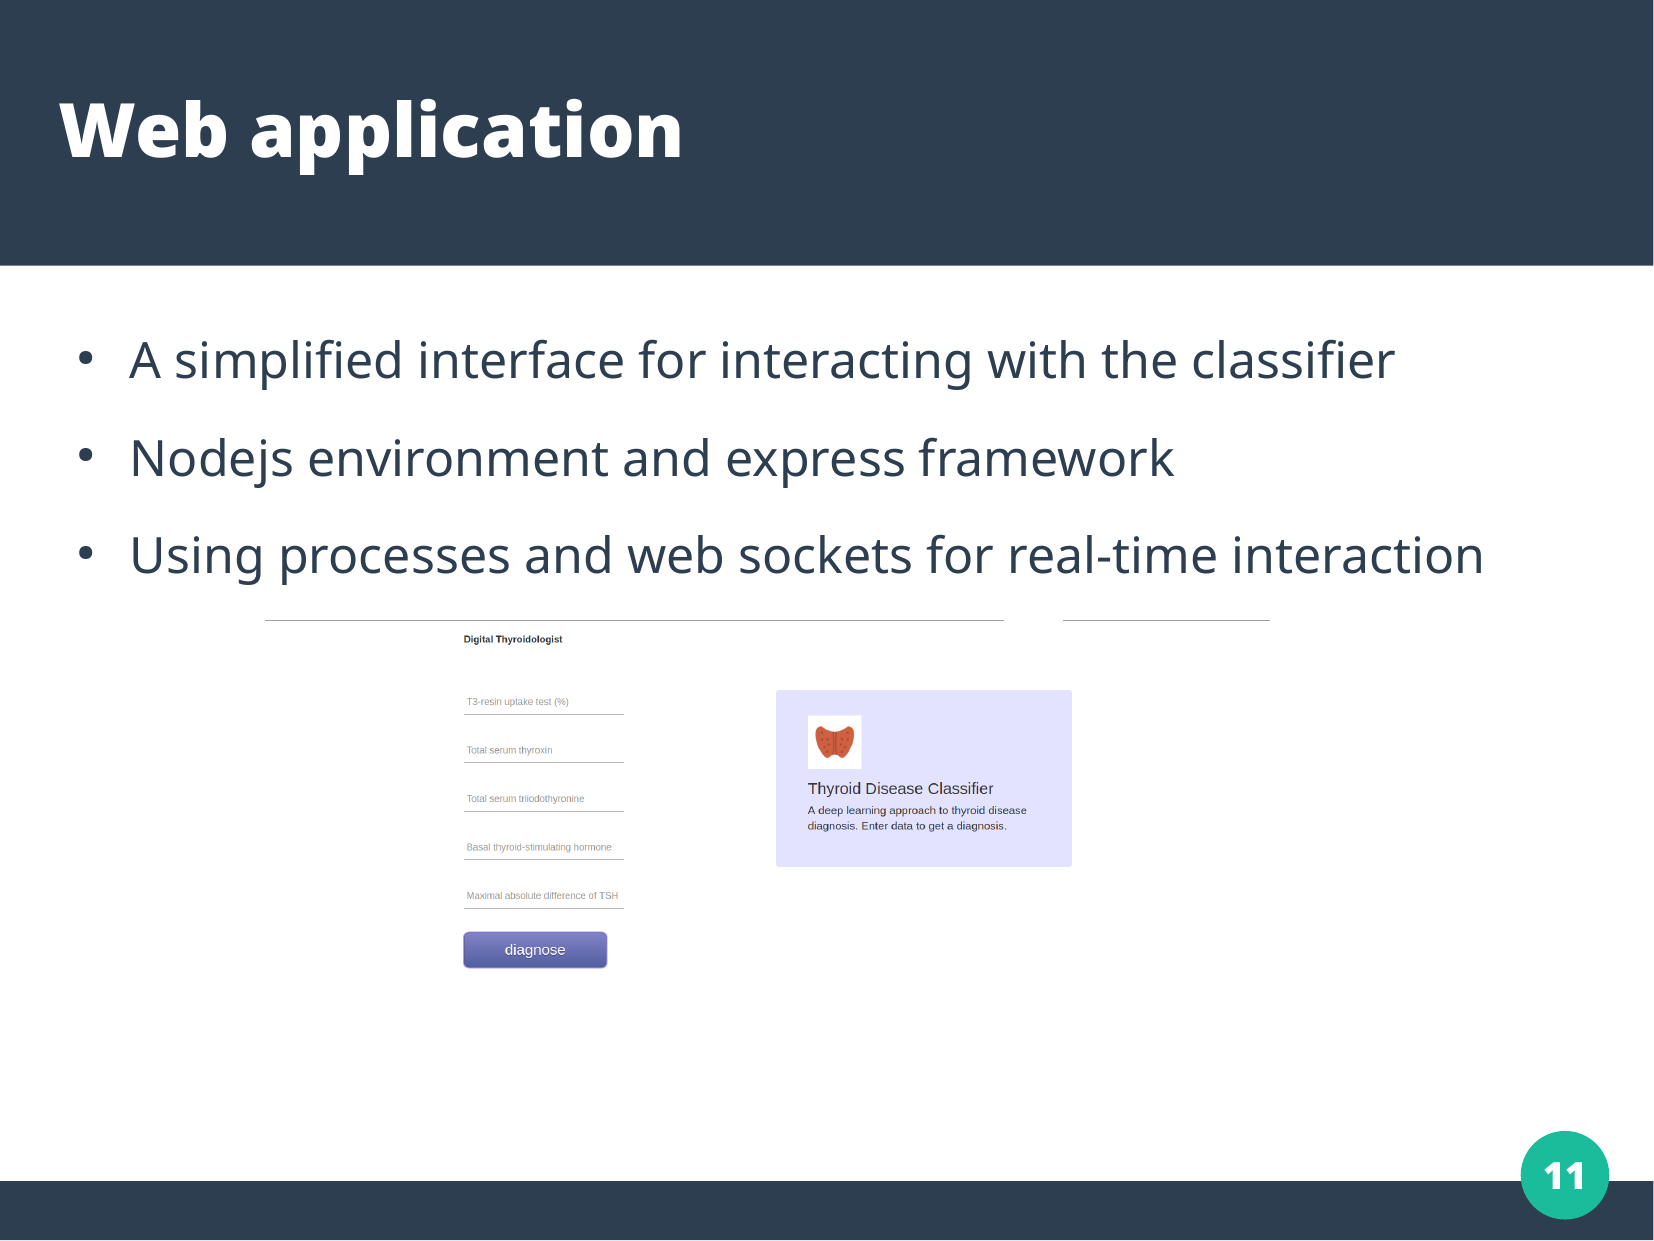

# Web application
A simplified interface for interacting with the classifier
Nodejs environment and express framework
Using processes and web sockets for real-time interaction
11